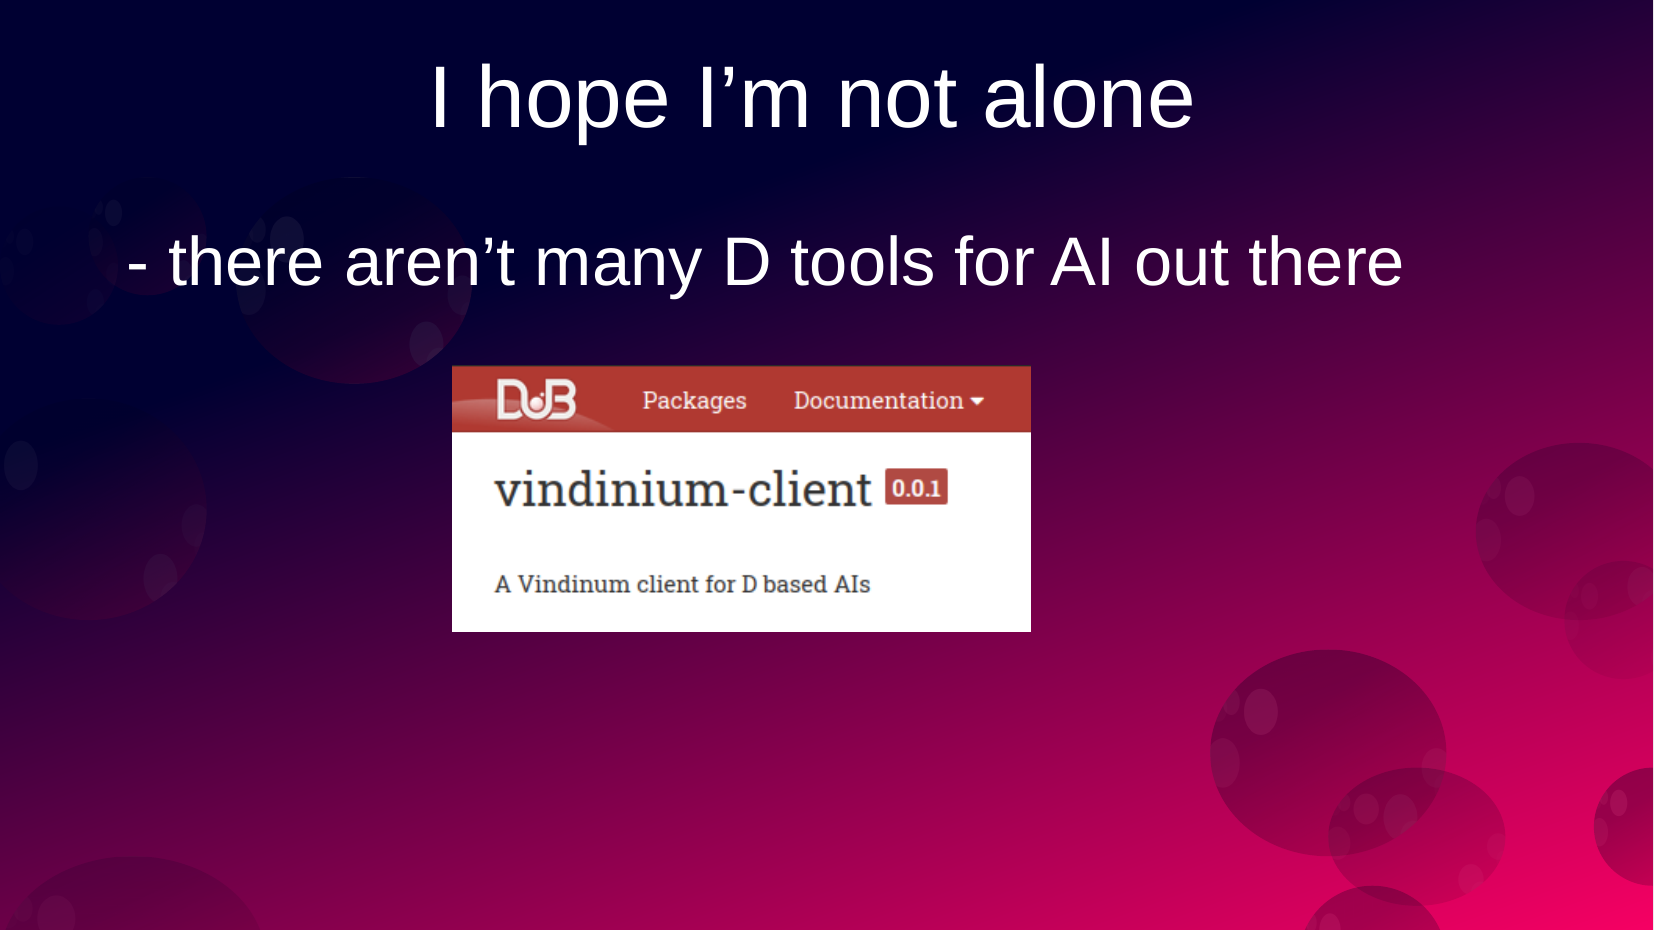

# I hope I’m not alone - there aren’t many D tools for AI out there